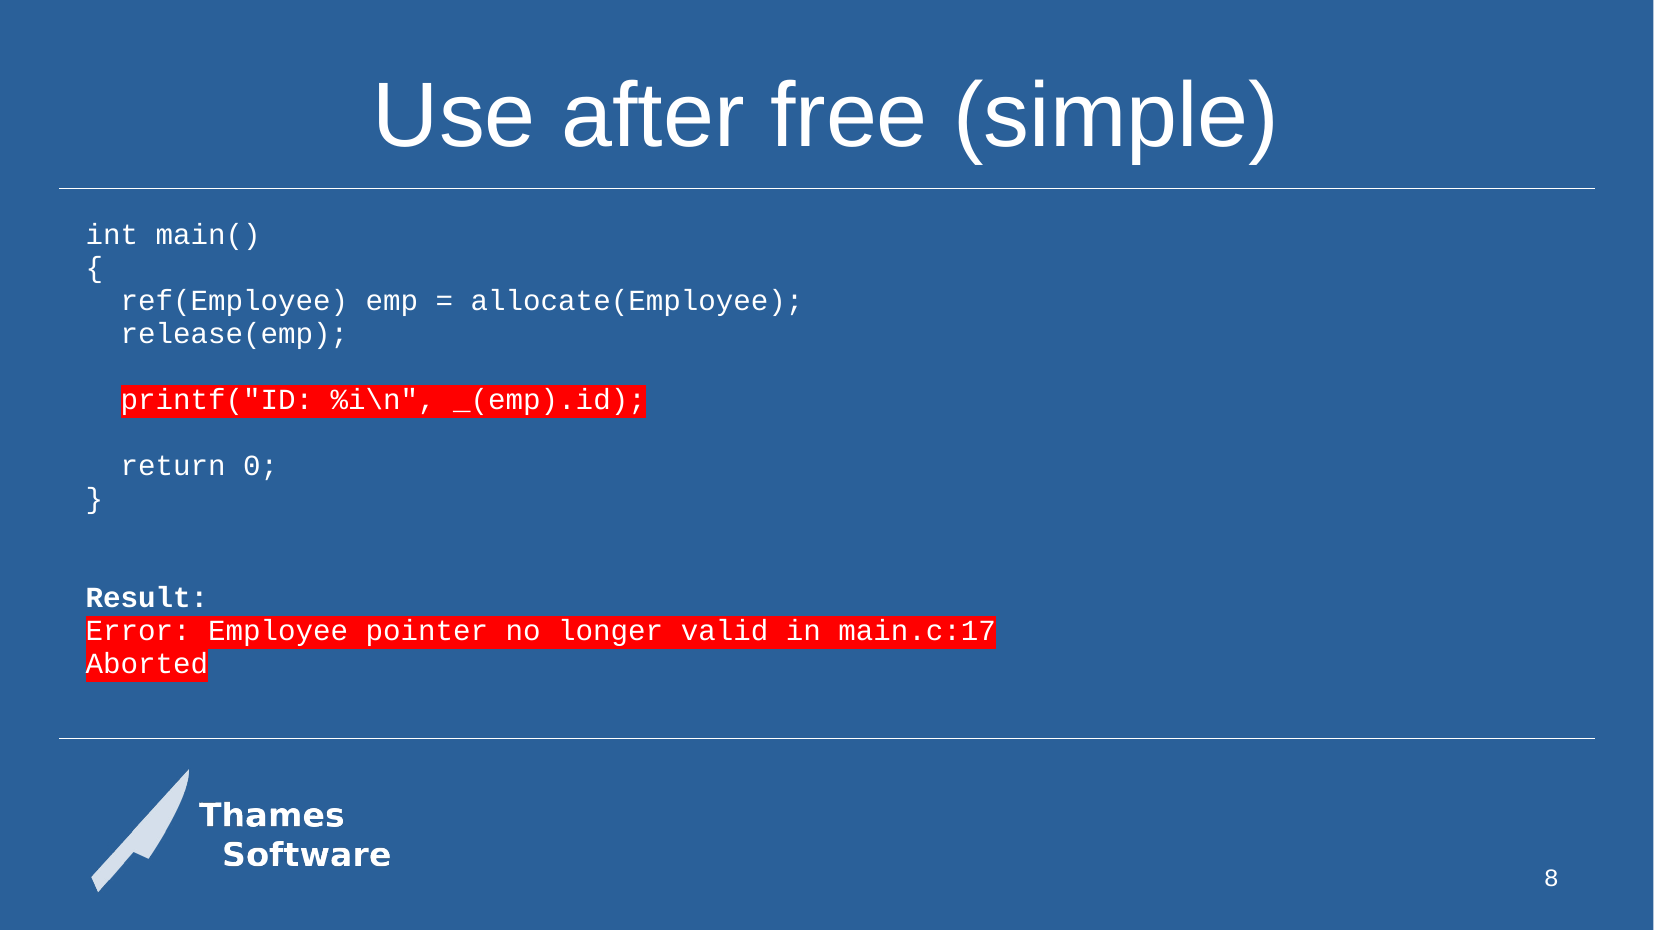

# Use after free (simple)
int main()
{
 ref(Employee) emp = allocate(Employee);
 release(emp);
 printf("ID: %i\n", _(emp).id);
 return 0;
}
Result:
Error: Employee pointer no longer valid in main.c:17
Aborted